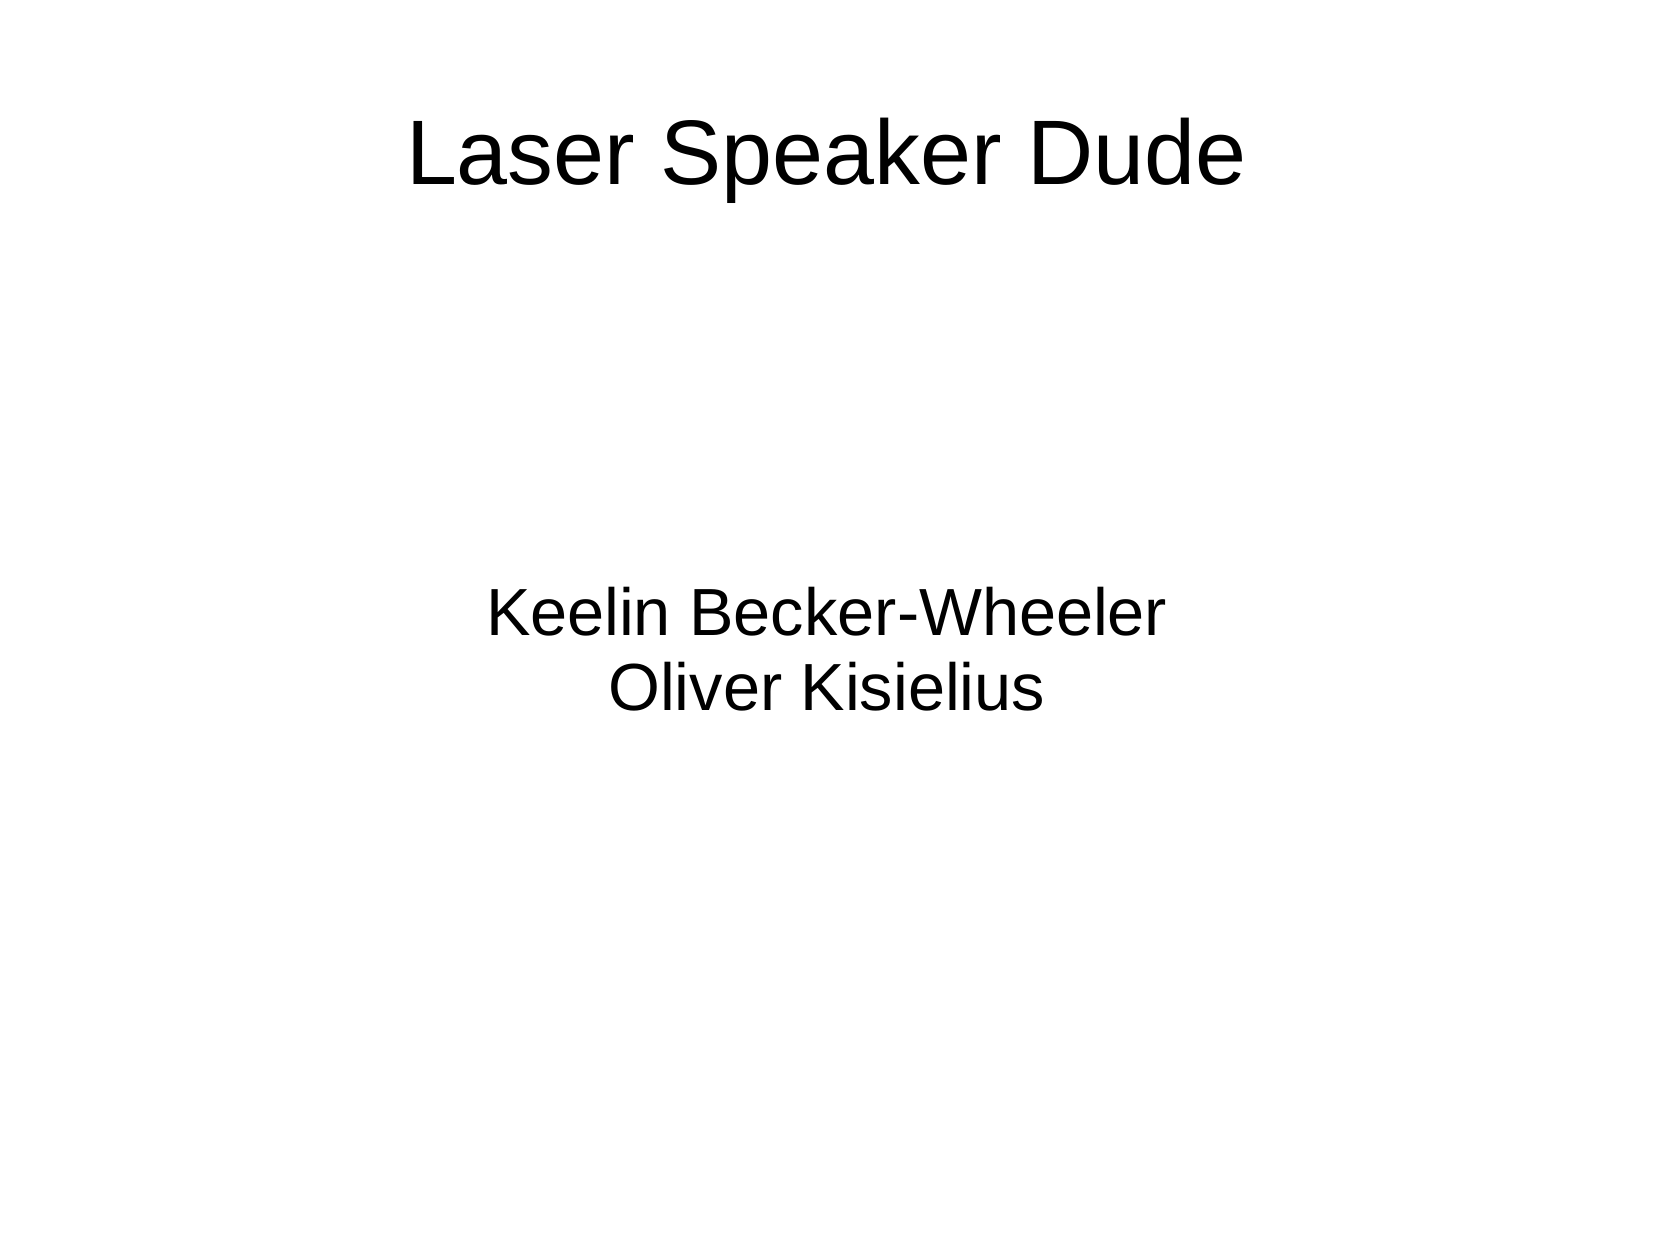

# Laser Speaker Dude
Keelin Becker-Wheeler
Oliver Kisielius